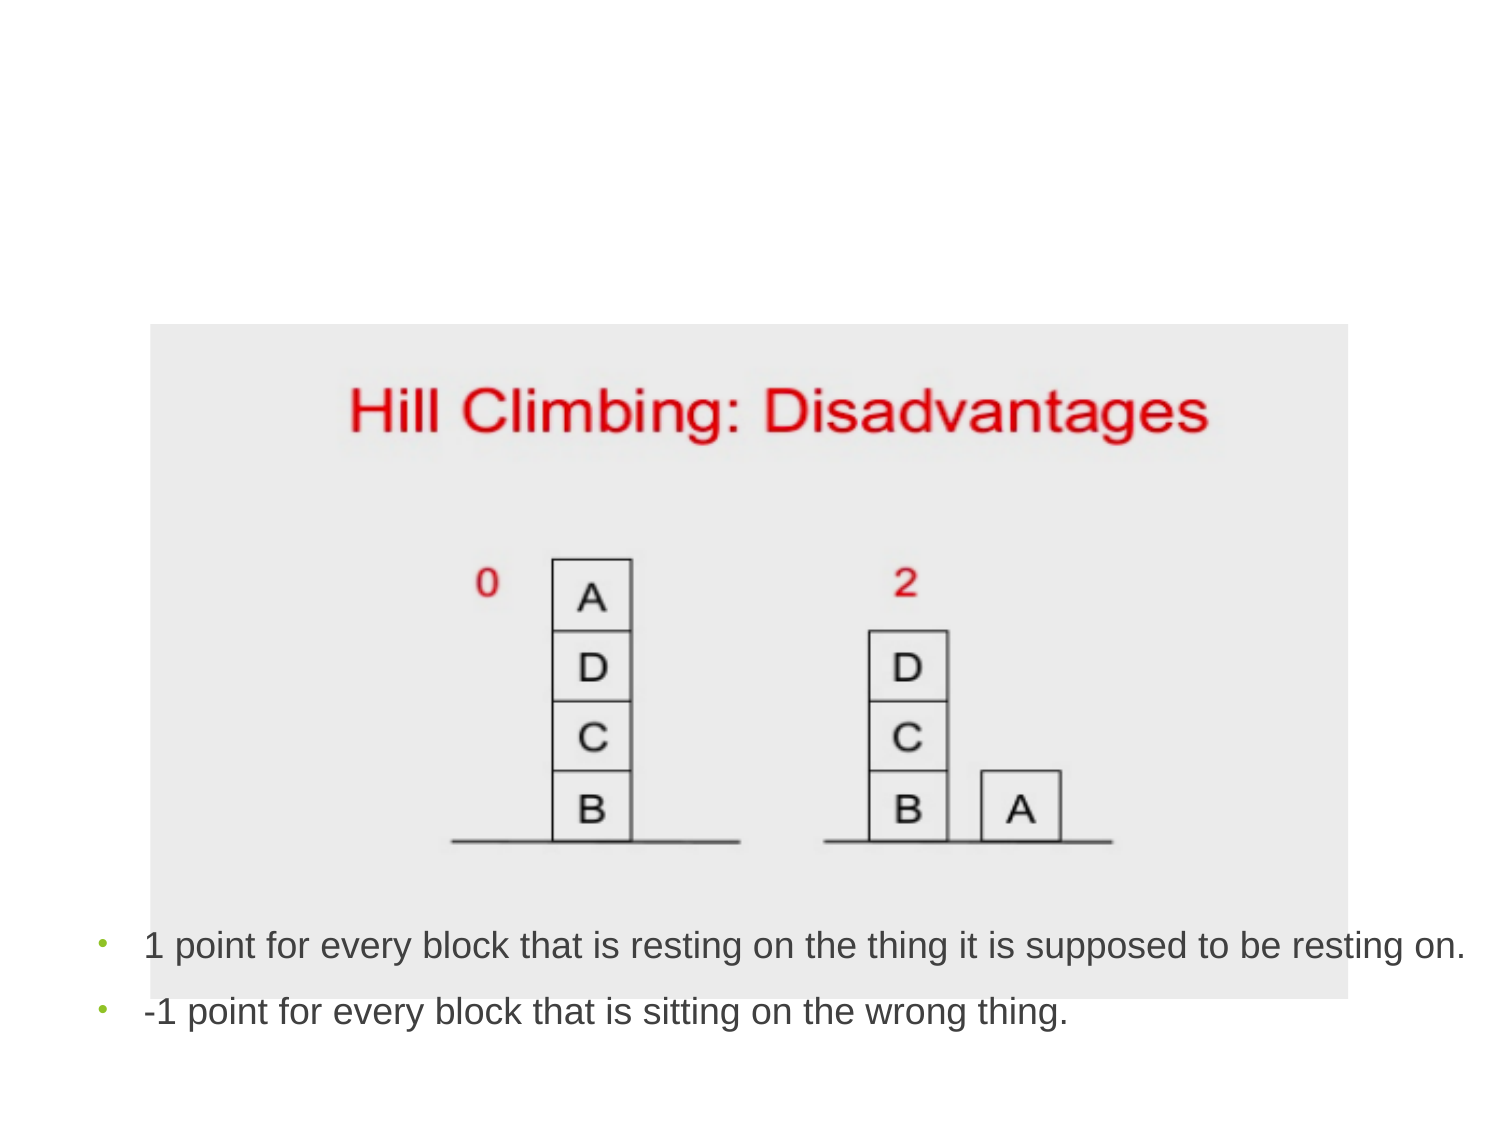

#
1 point for every block that is resting on the thing it is supposed to be resting on.
-1 point for every block that is sitting on the wrong thing.